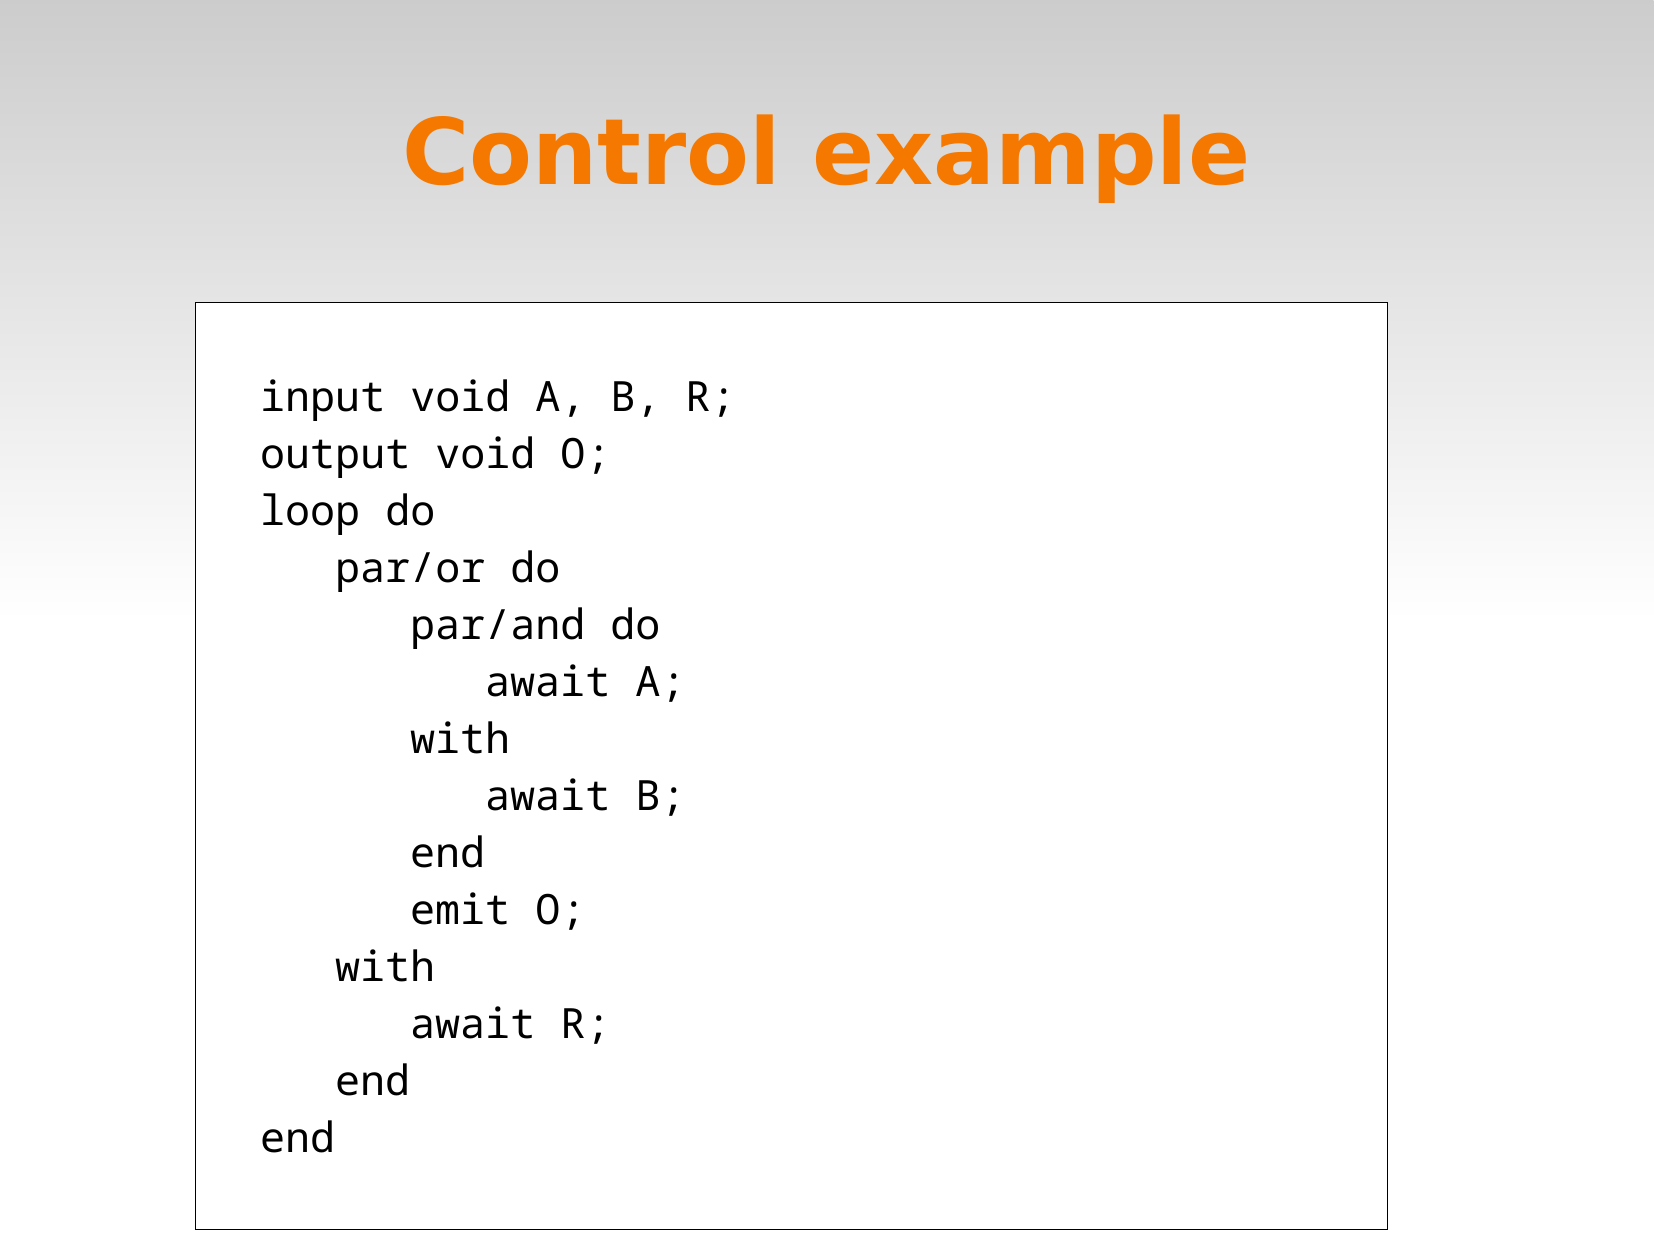

# Control example
 input void A, B, R;
 output void O;
 loop do
 par/or do
 par/and do
 await A;
 with
 await B;
 end
 emit O;
 with
 await R;
 end
 end